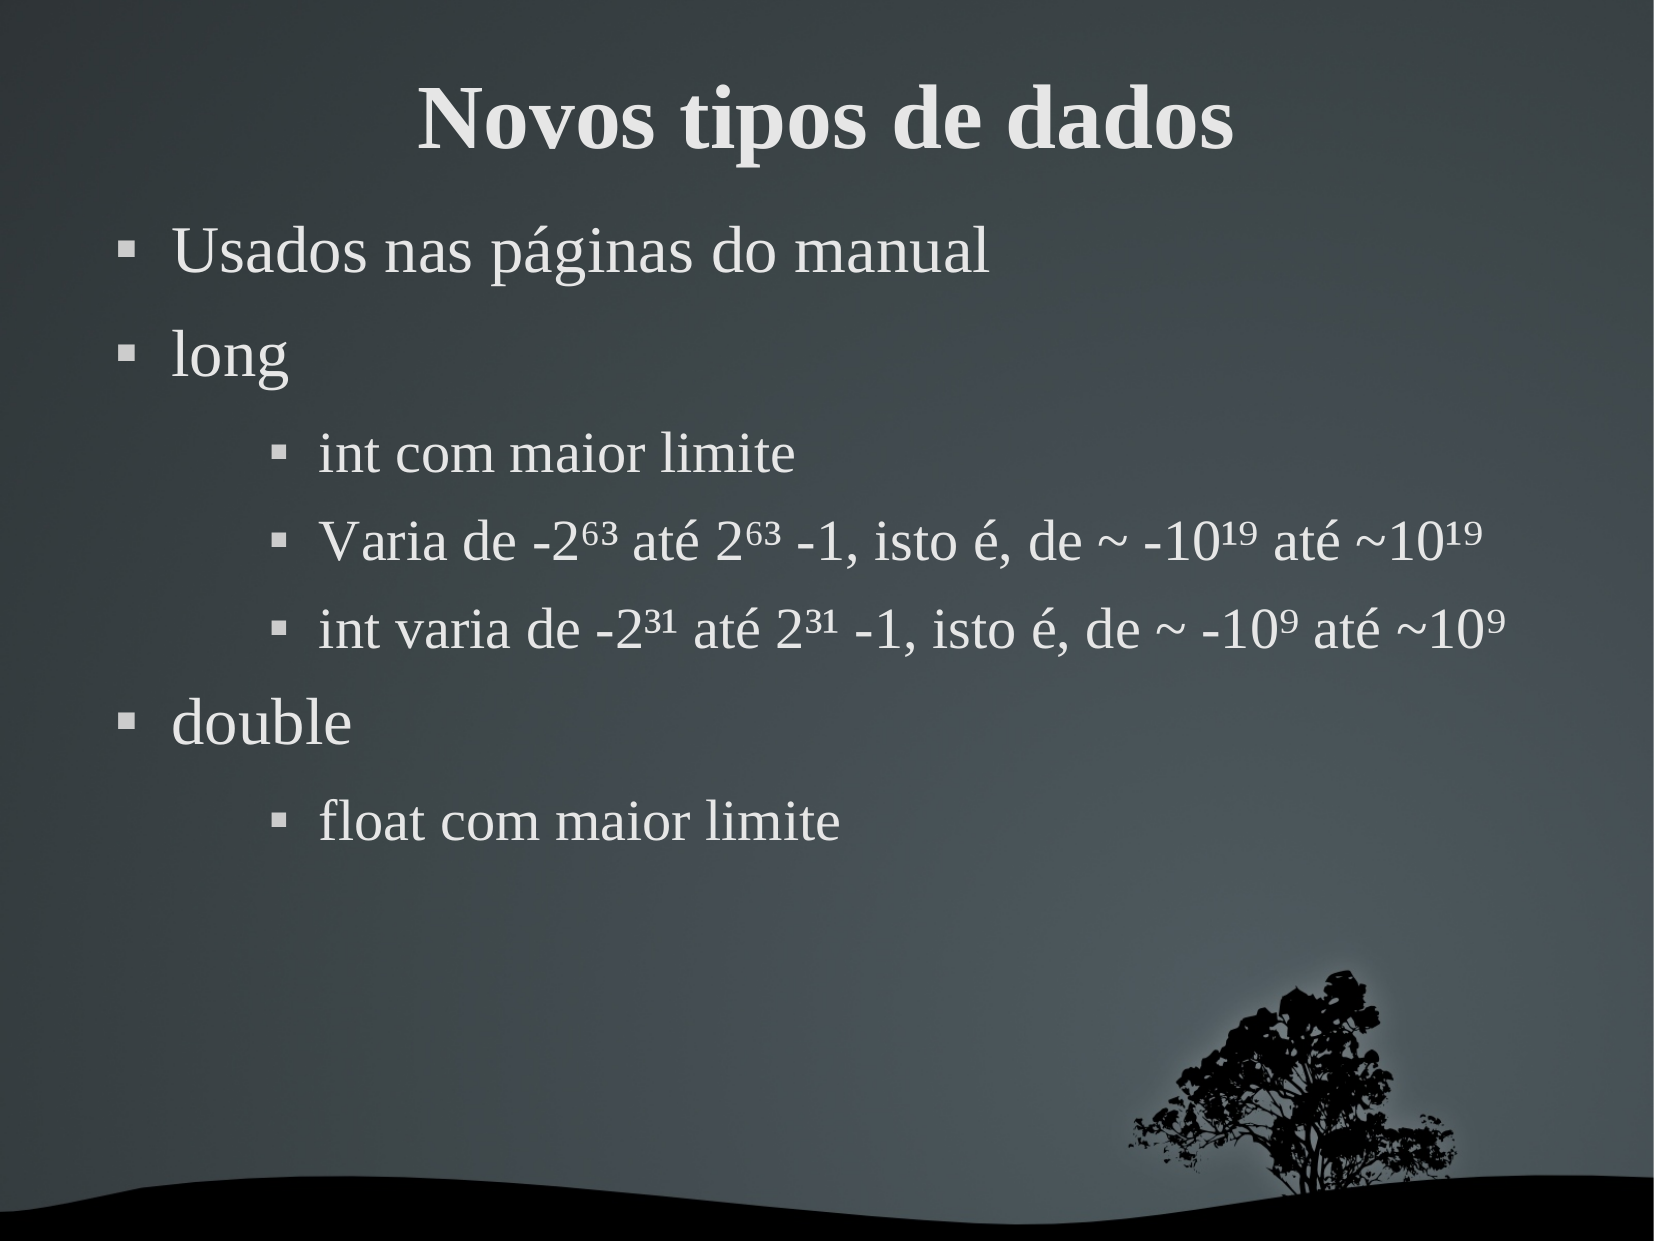

# Novos tipos de dados
Usados nas páginas do manual
long
int com maior limite
Varia de -2⁶³ até 2⁶³ -1, isto é, de ~ -10¹⁹ até ~10¹⁹
int varia de -2³¹ até 2³¹ -1, isto é, de ~ -10⁹ até ~10⁹
double
float com maior limite